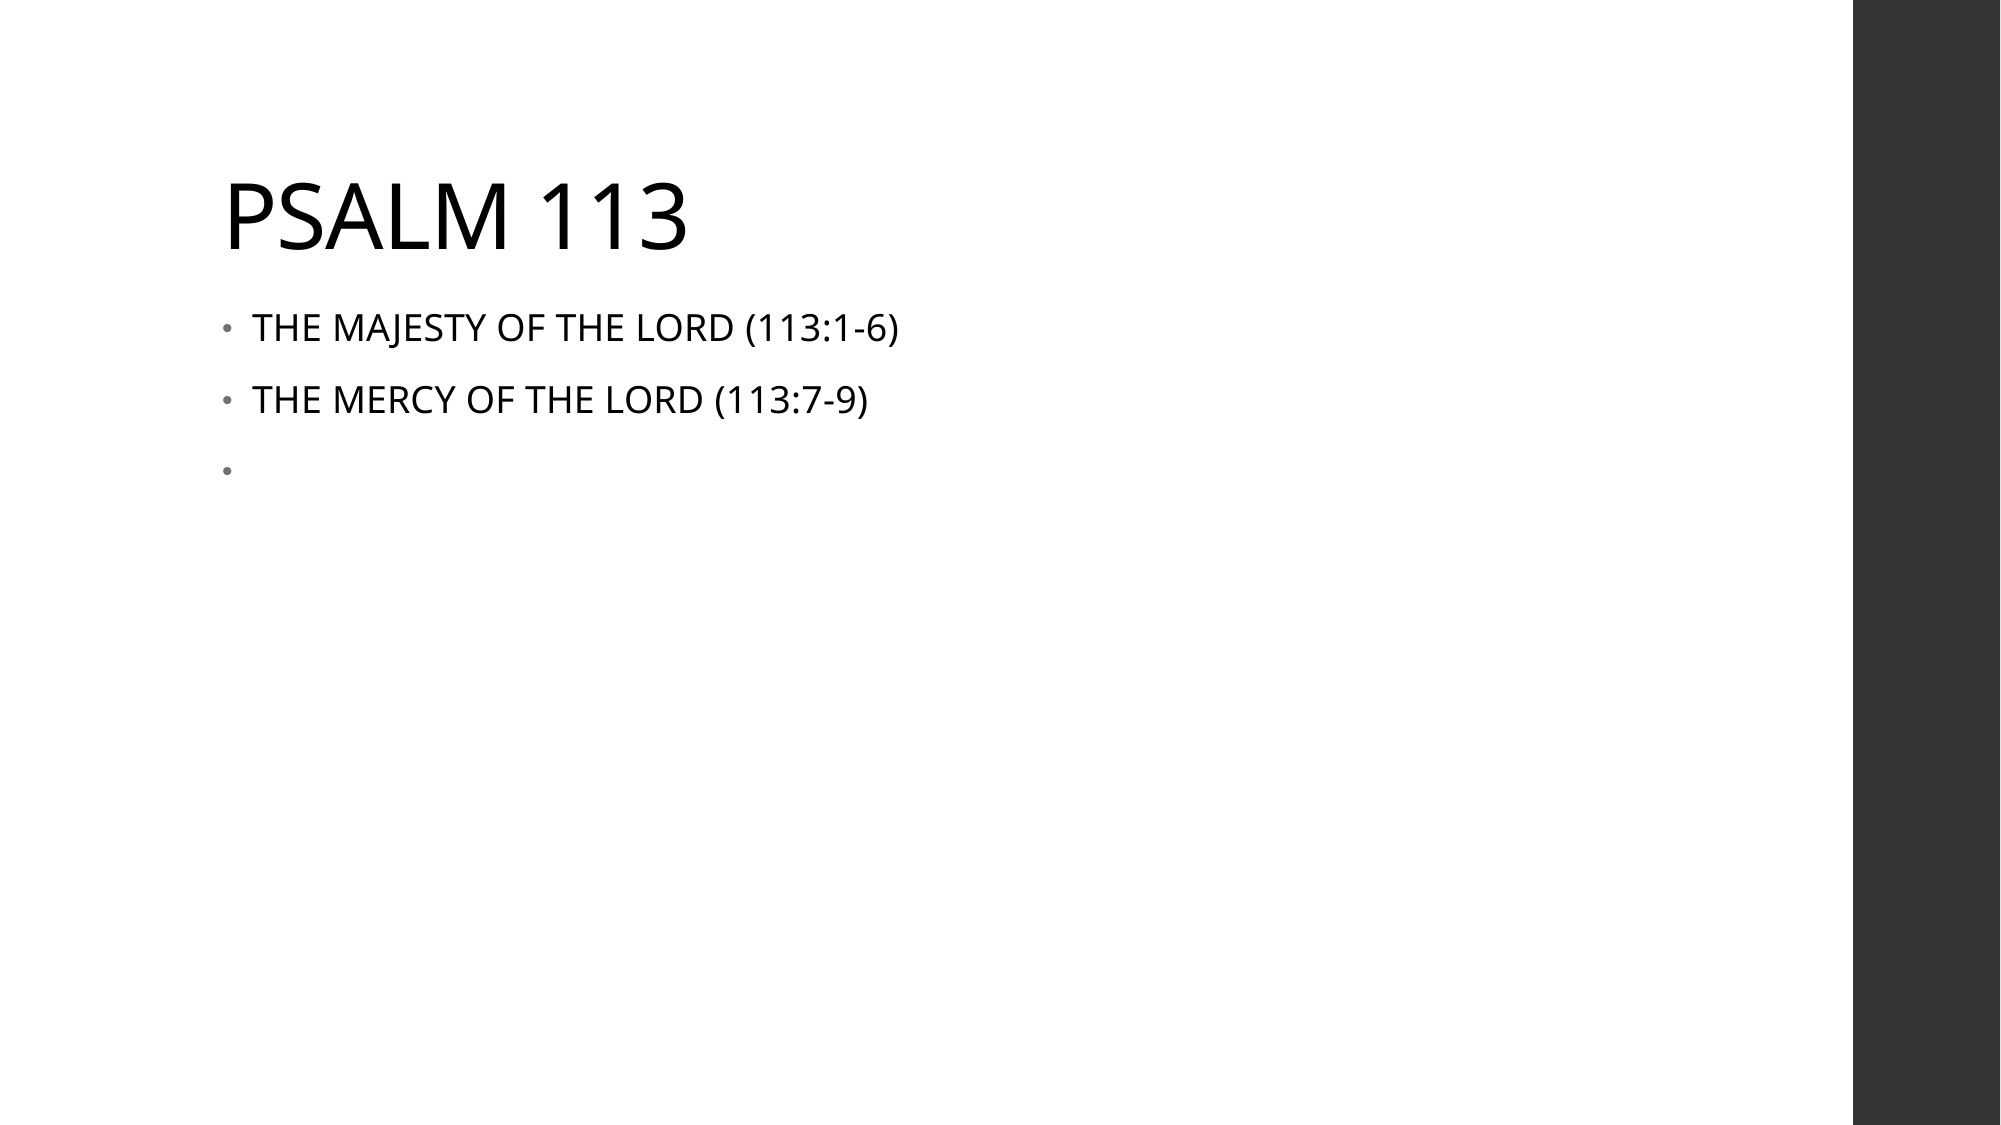

# PSALM 113
THE MAJESTY OF THE LORD (113:1-6)
THE MERCY OF THE LORD (113:7-9)